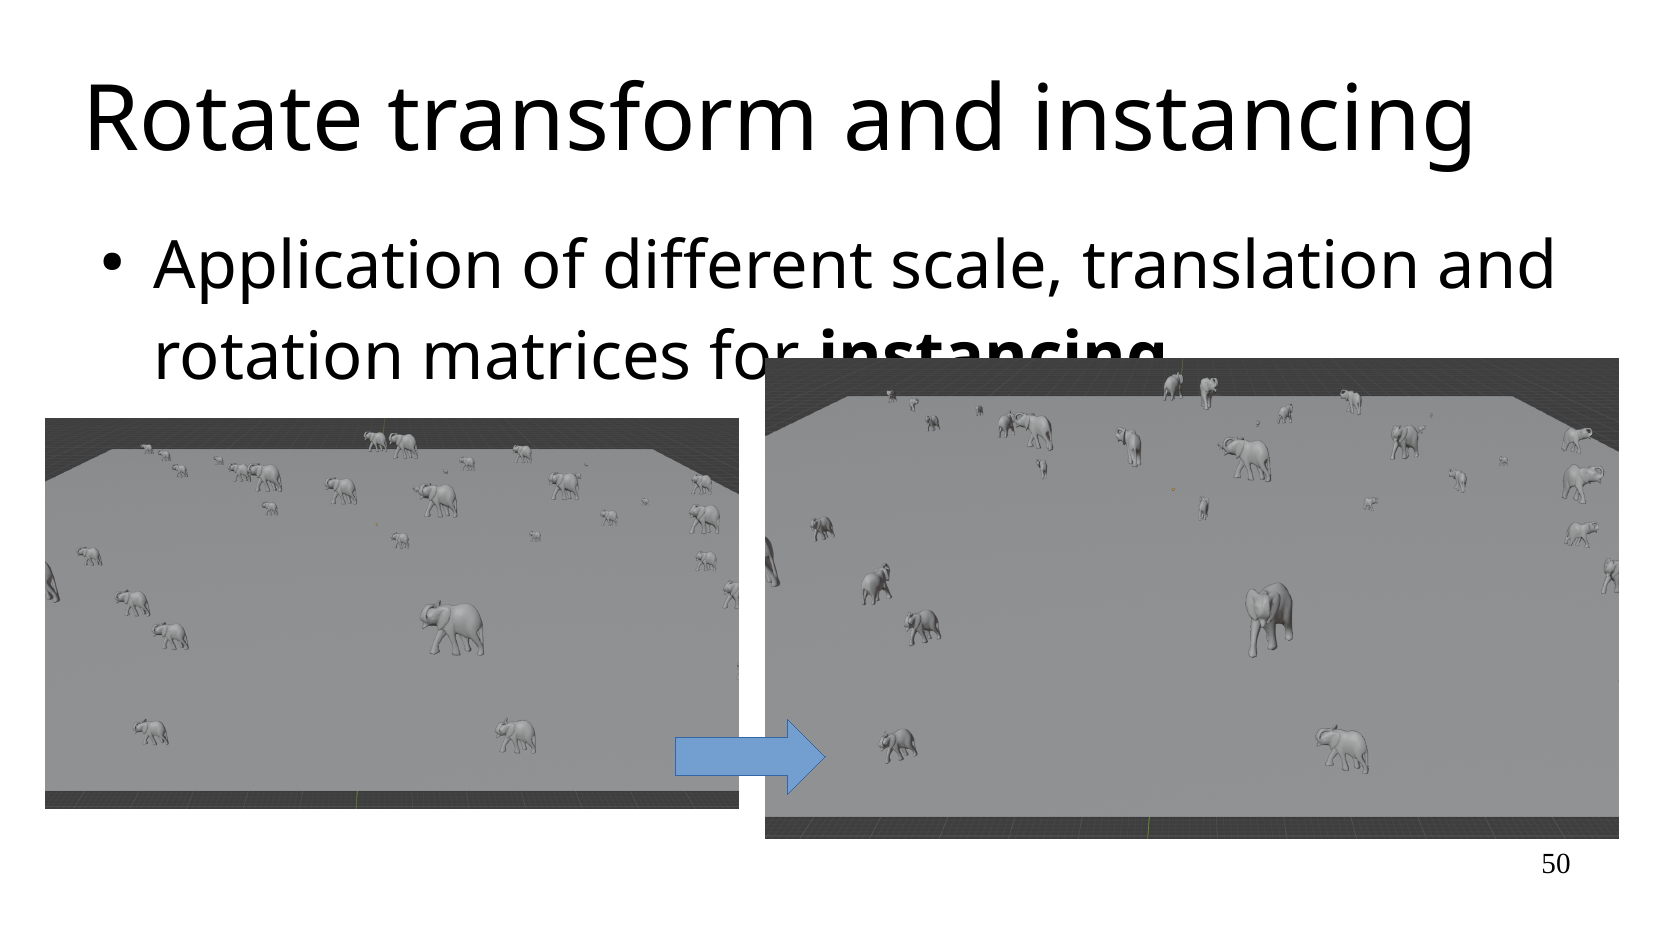

# Rotate transform and instancing
Application of different scale, translation and rotation matrices for instancing
50